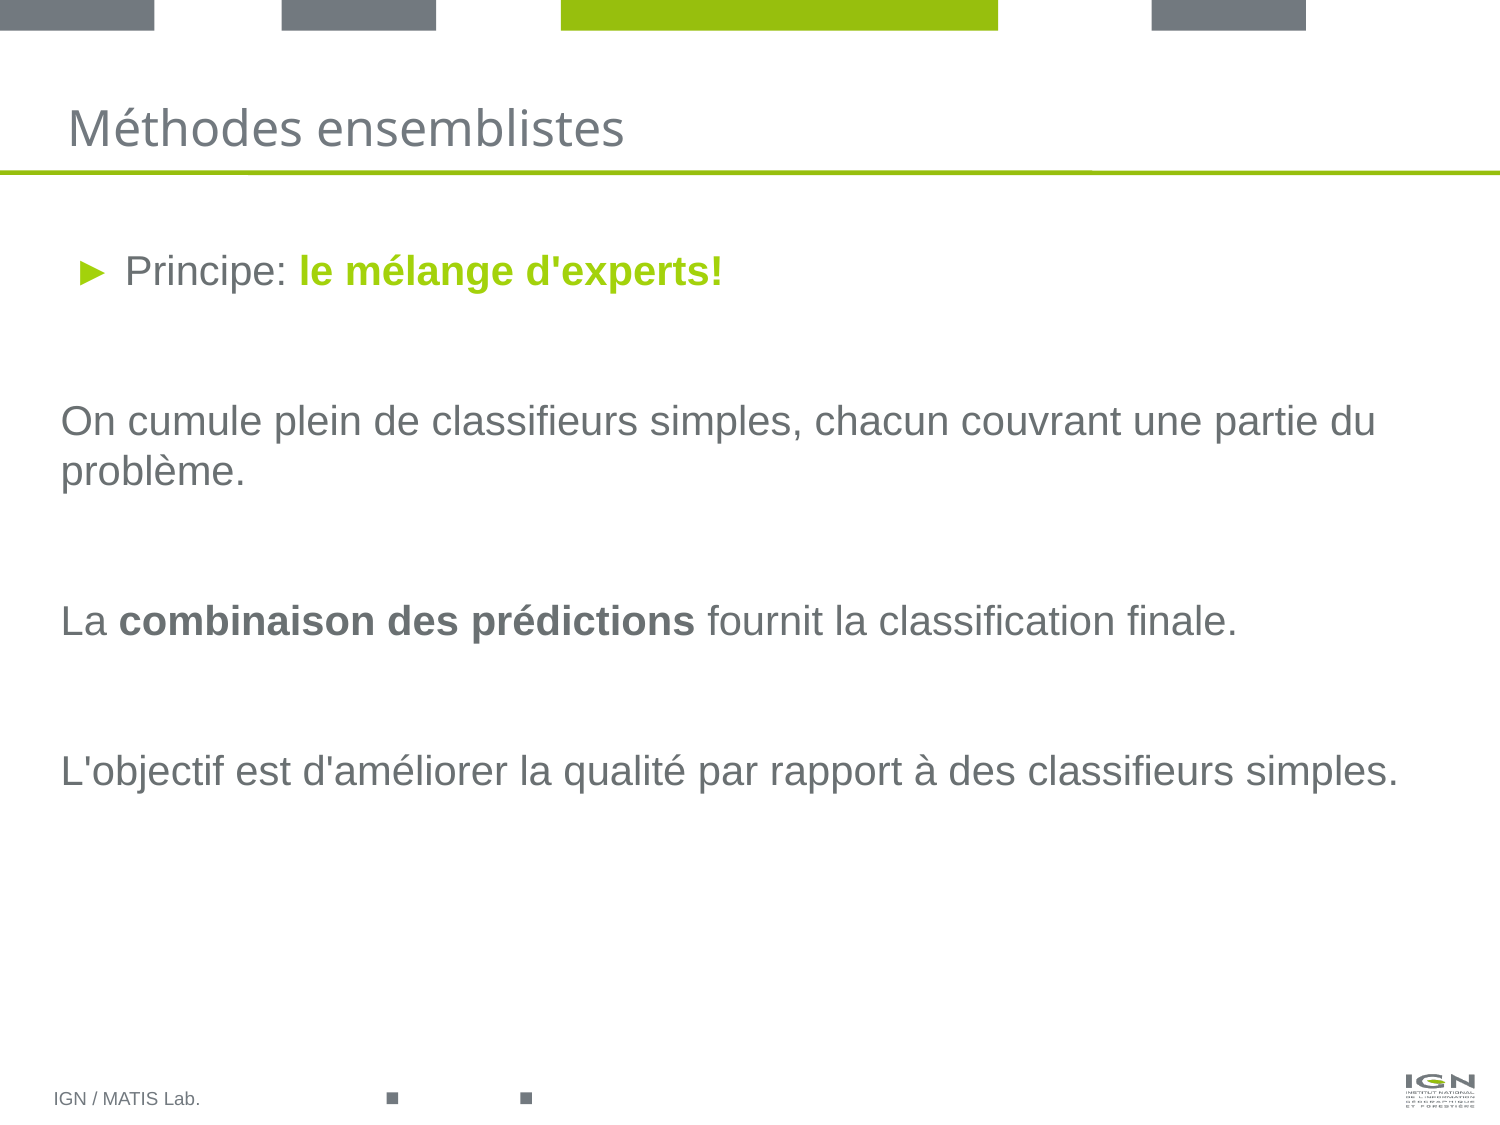

Méthodes ensemblistes
 ► Principe: le mélange d'experts!
On cumule plein de classifieurs simples, chacun couvrant une partie du problème.
La combinaison des prédictions fournit la classification finale.
L'objectif est d'améliorer la qualité par rapport à des classifieurs simples.
IGN / MATIS Lab.